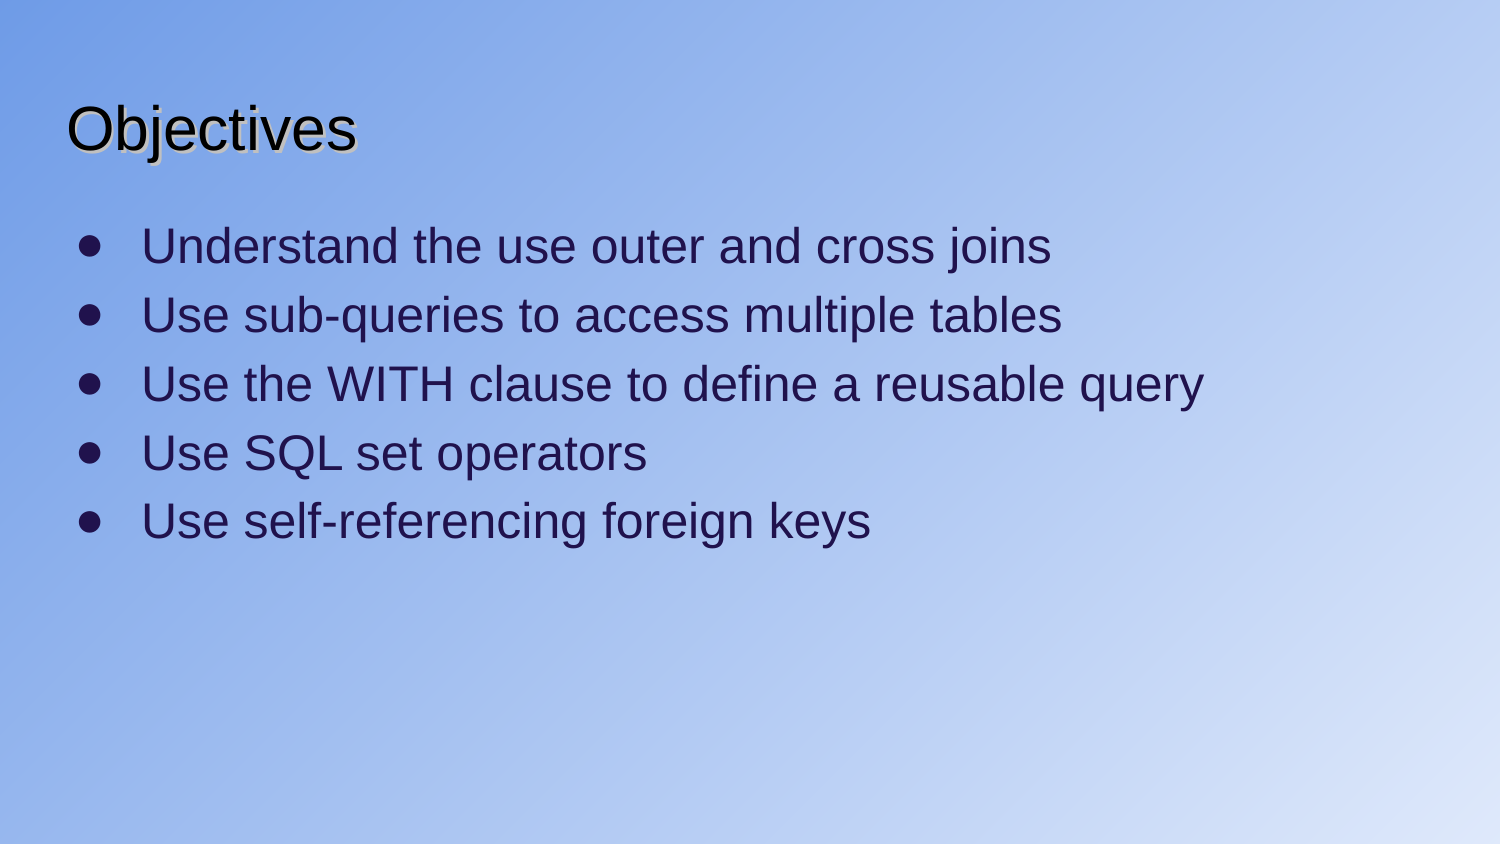

# Objectives
Understand the use outer and cross joins
Use sub-queries to access multiple tables
Use the WITH clause to define a reusable query
Use SQL set operators
Use self-referencing foreign keys